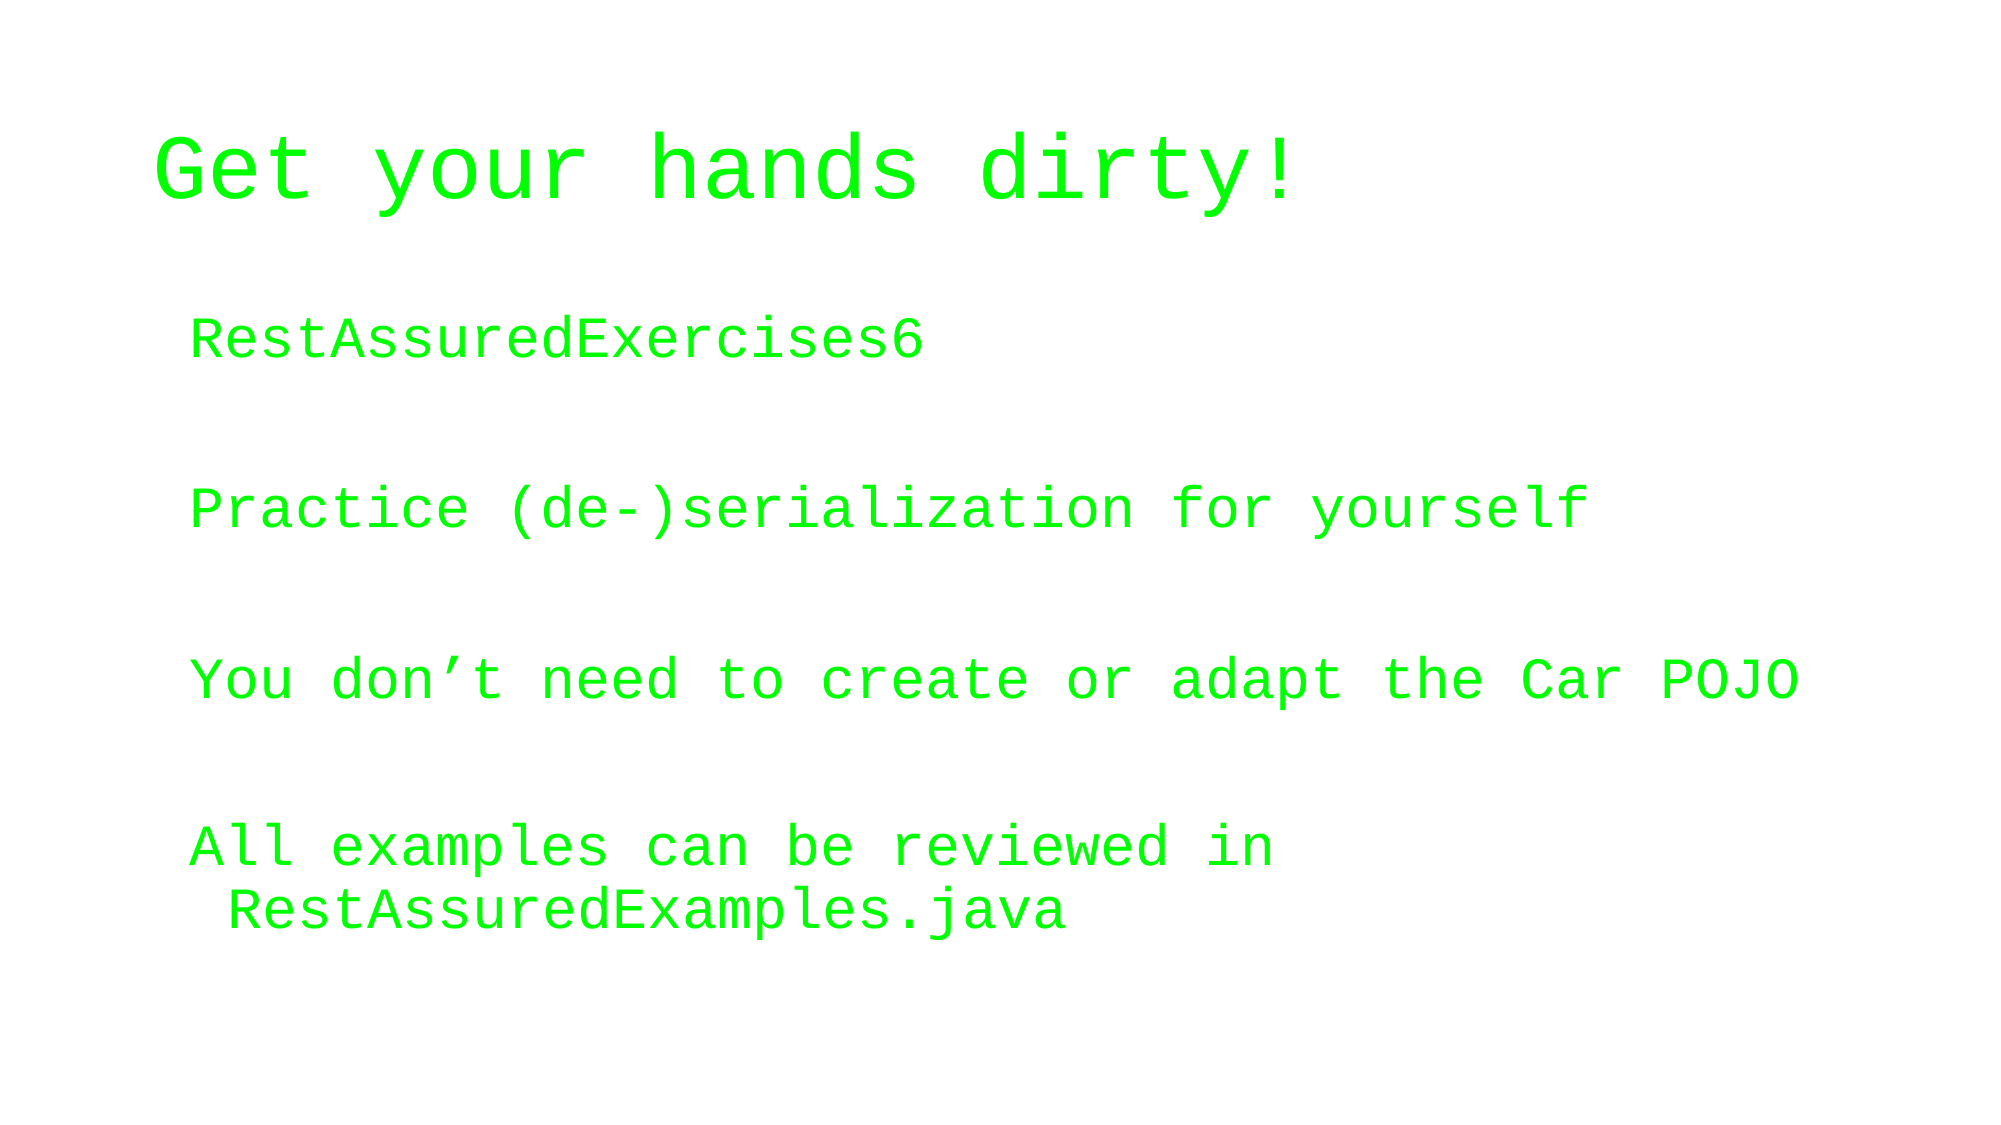

# Get your hands dirty!
RestAssuredExercises6
Practice (de-)serialization for yourself
You don’t need to create or adapt the Car POJO
All examples can be reviewed in RestAssuredExamples.java